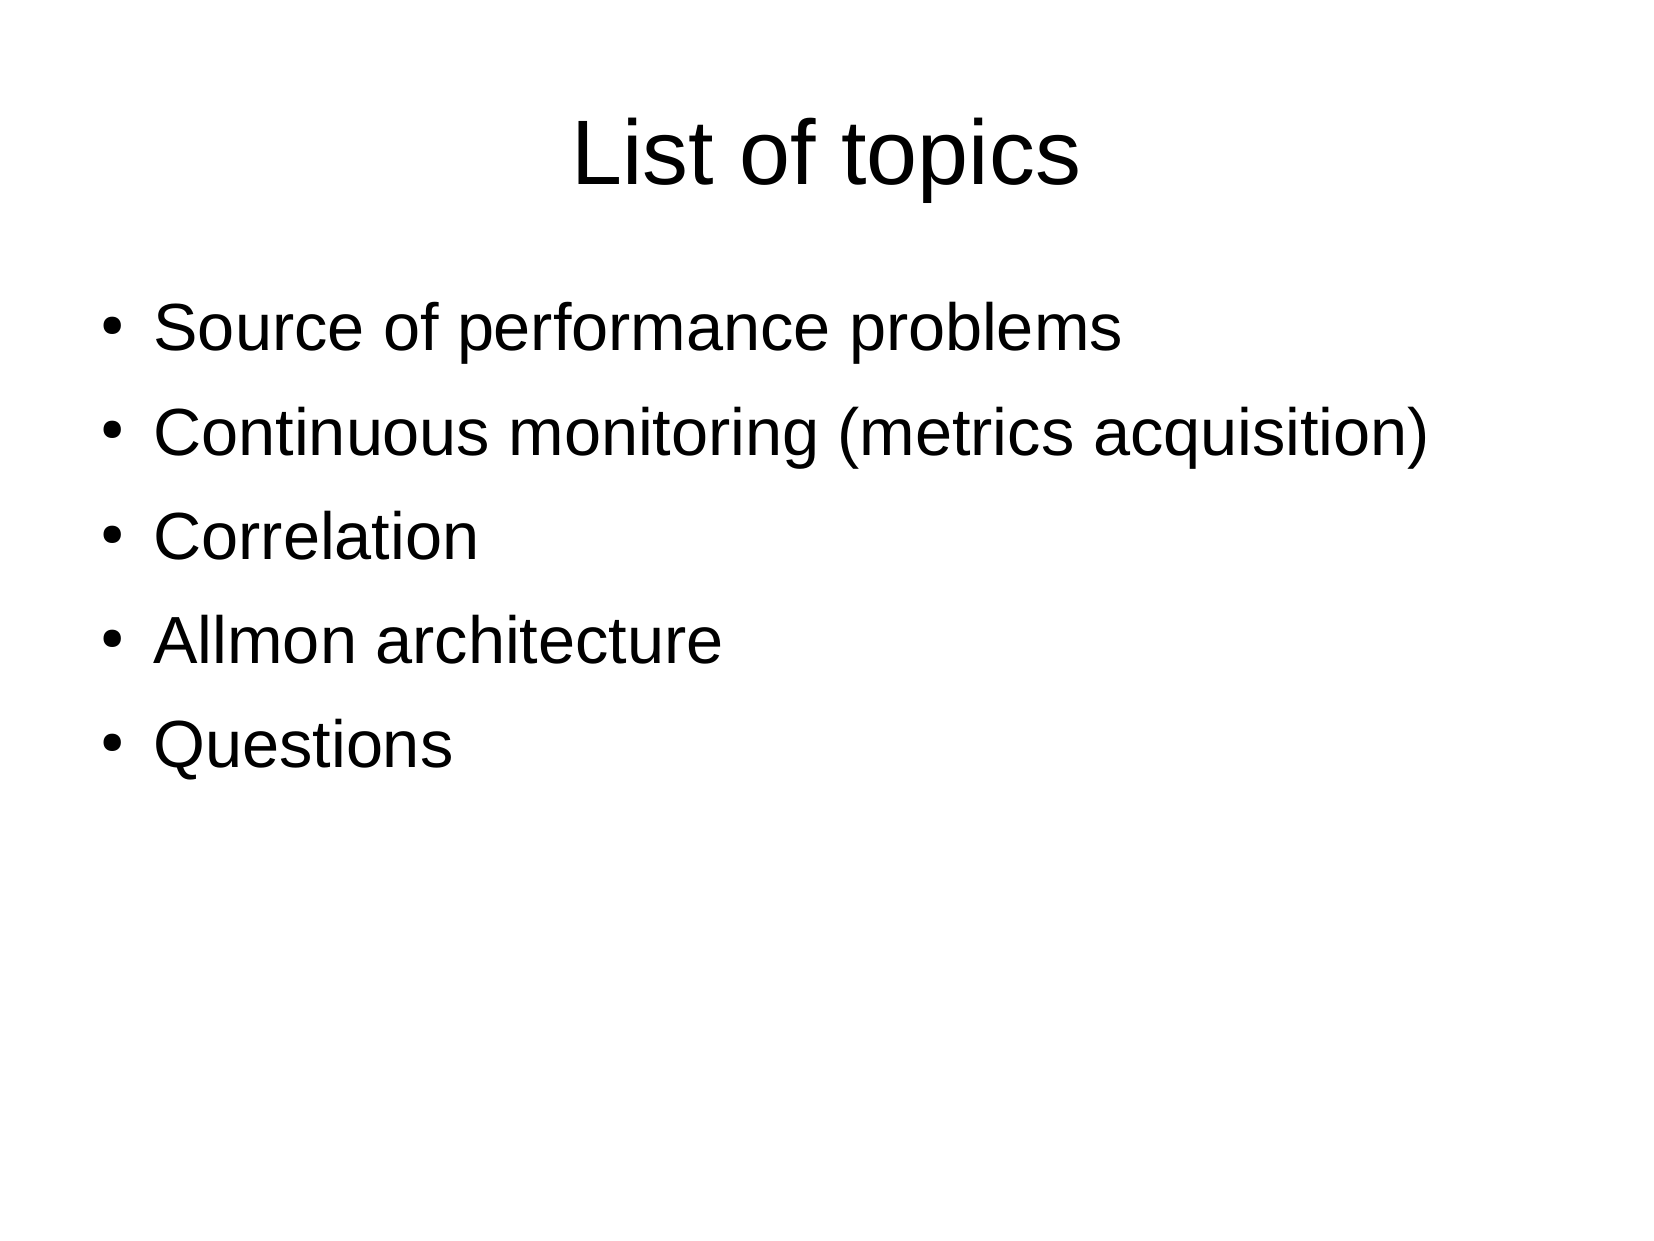

# List of topics
Source of performance problems
Continuous monitoring (metrics acquisition)
Correlation
Allmon architecture
Questions